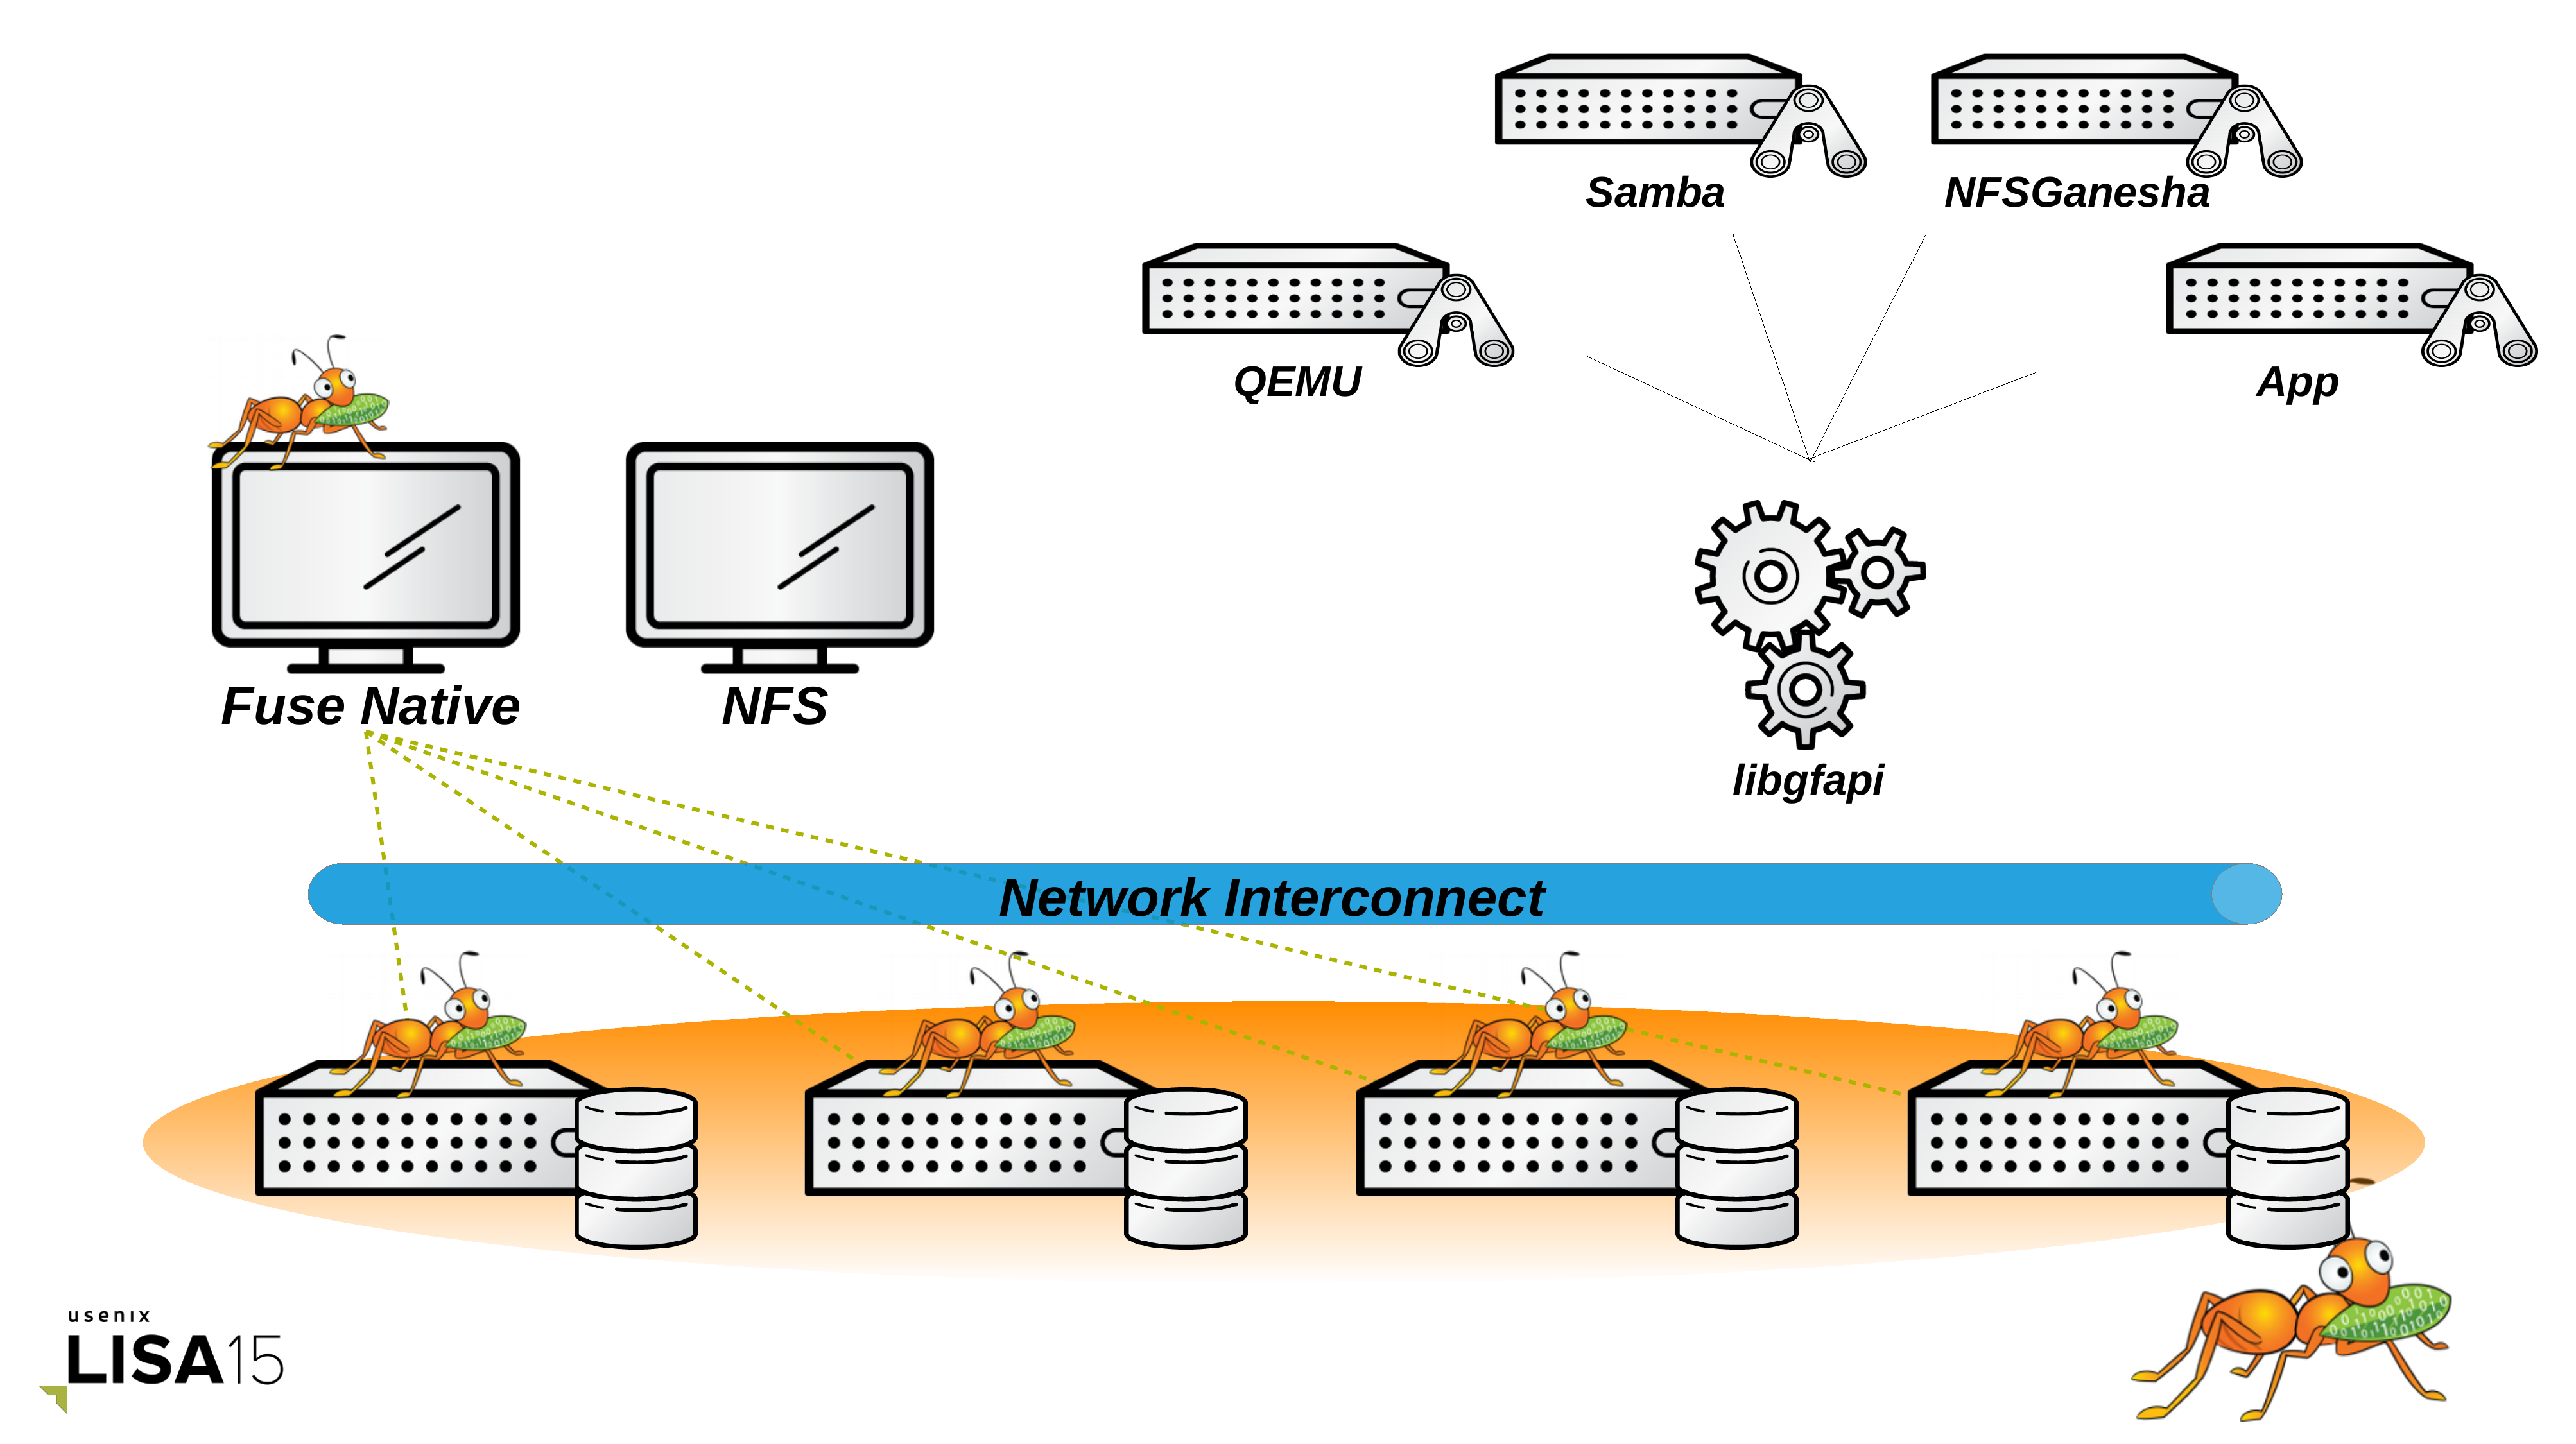

Samba
NFSGanesha
QEMU
App
NFS
libgfapi
Fuse Native
Network Interconnect